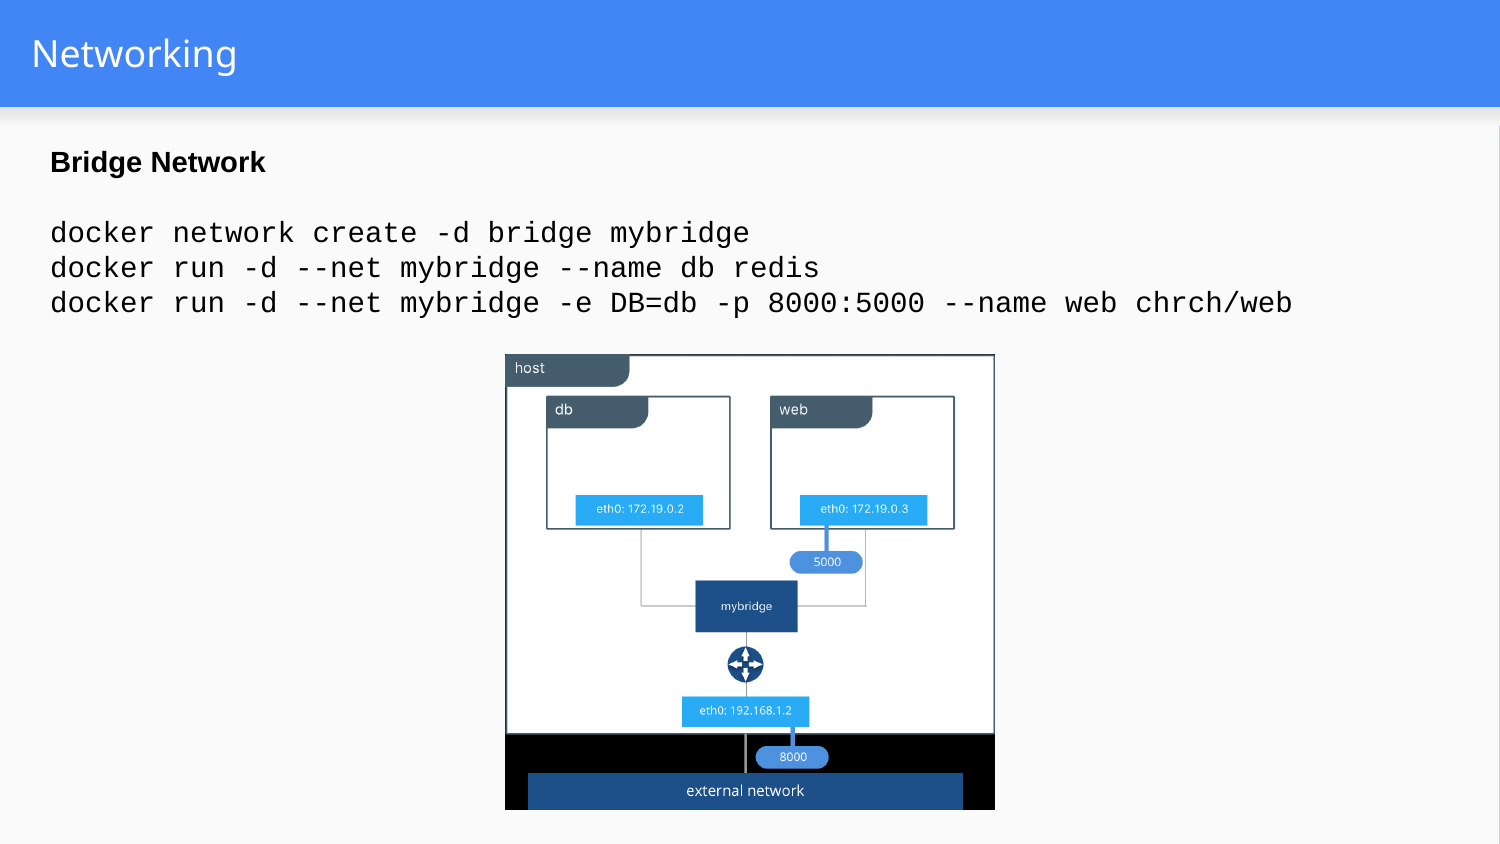

# Networking
Bridge Network
docker network create -d bridge mybridge
docker run -d --net mybridge --name db redis
docker run -d --net mybridge -e DB=db -p 8000:5000 --name web chrch/web